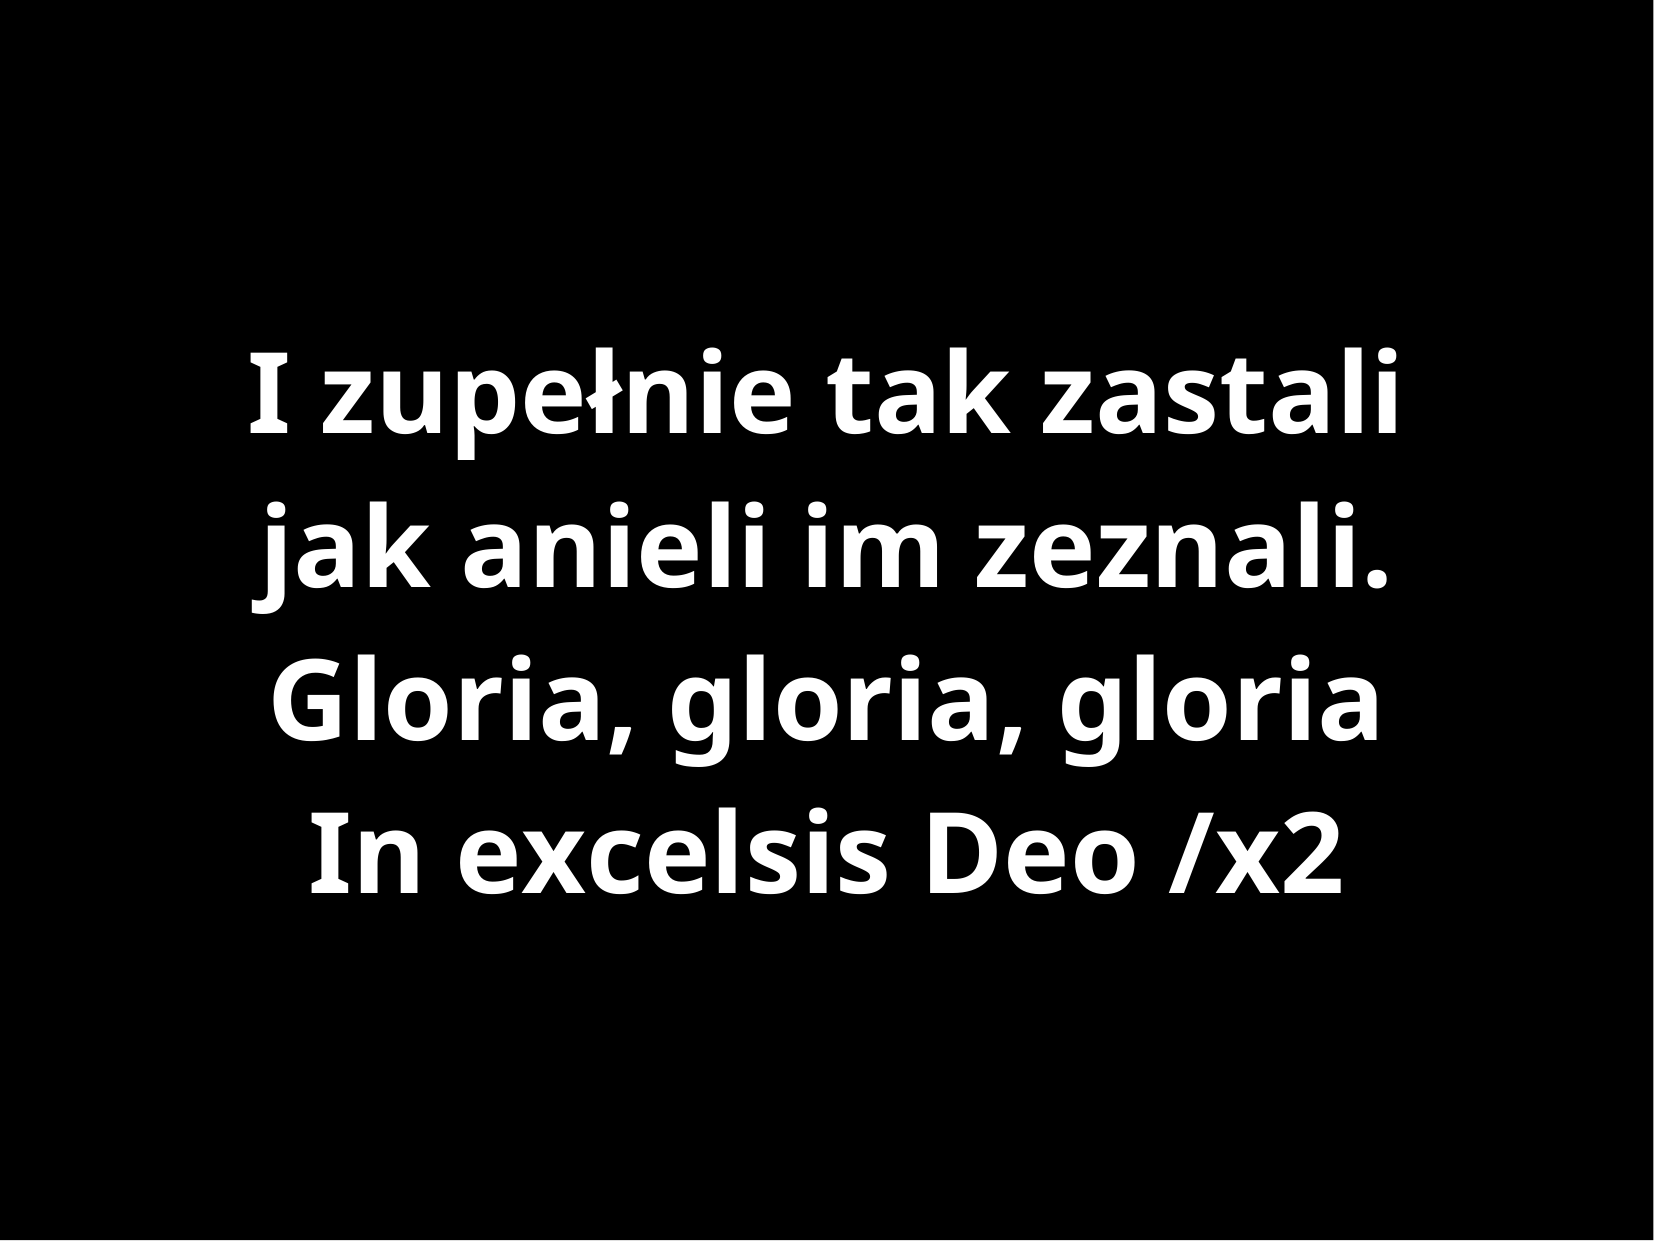

# I zupełnie tak zastali jak anieli im zeznali. Gloria, gloria, gloria In excelsis Deo /x2